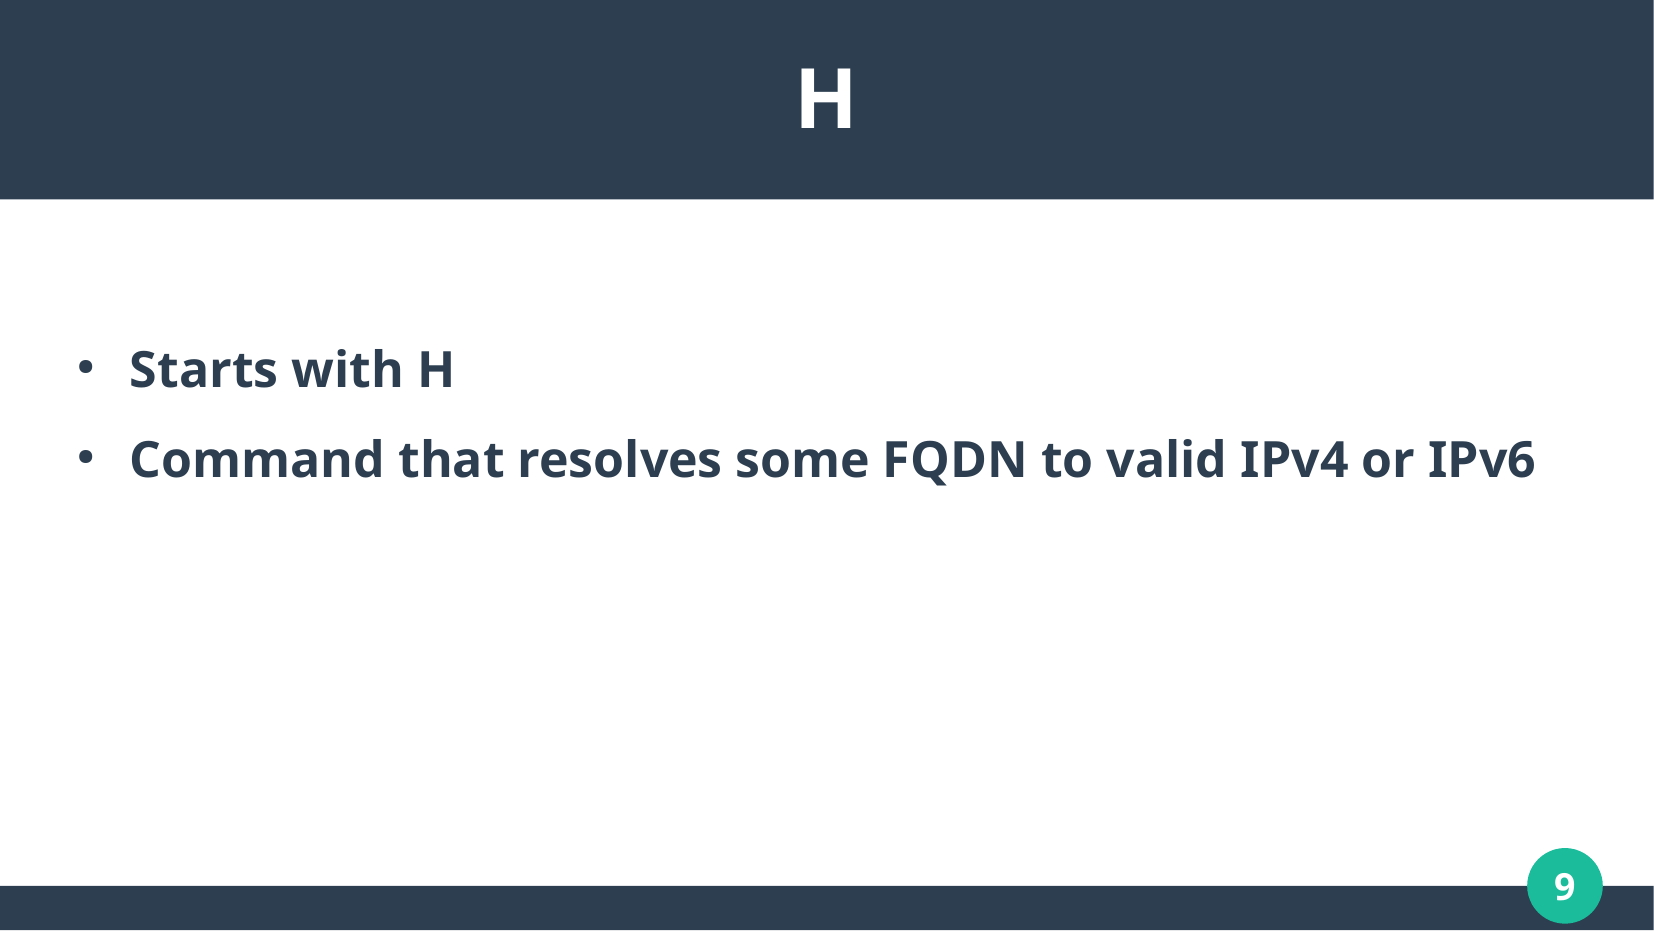

# H
Starts with H
Command that resolves some FQDN to valid IPv4 or IPv6